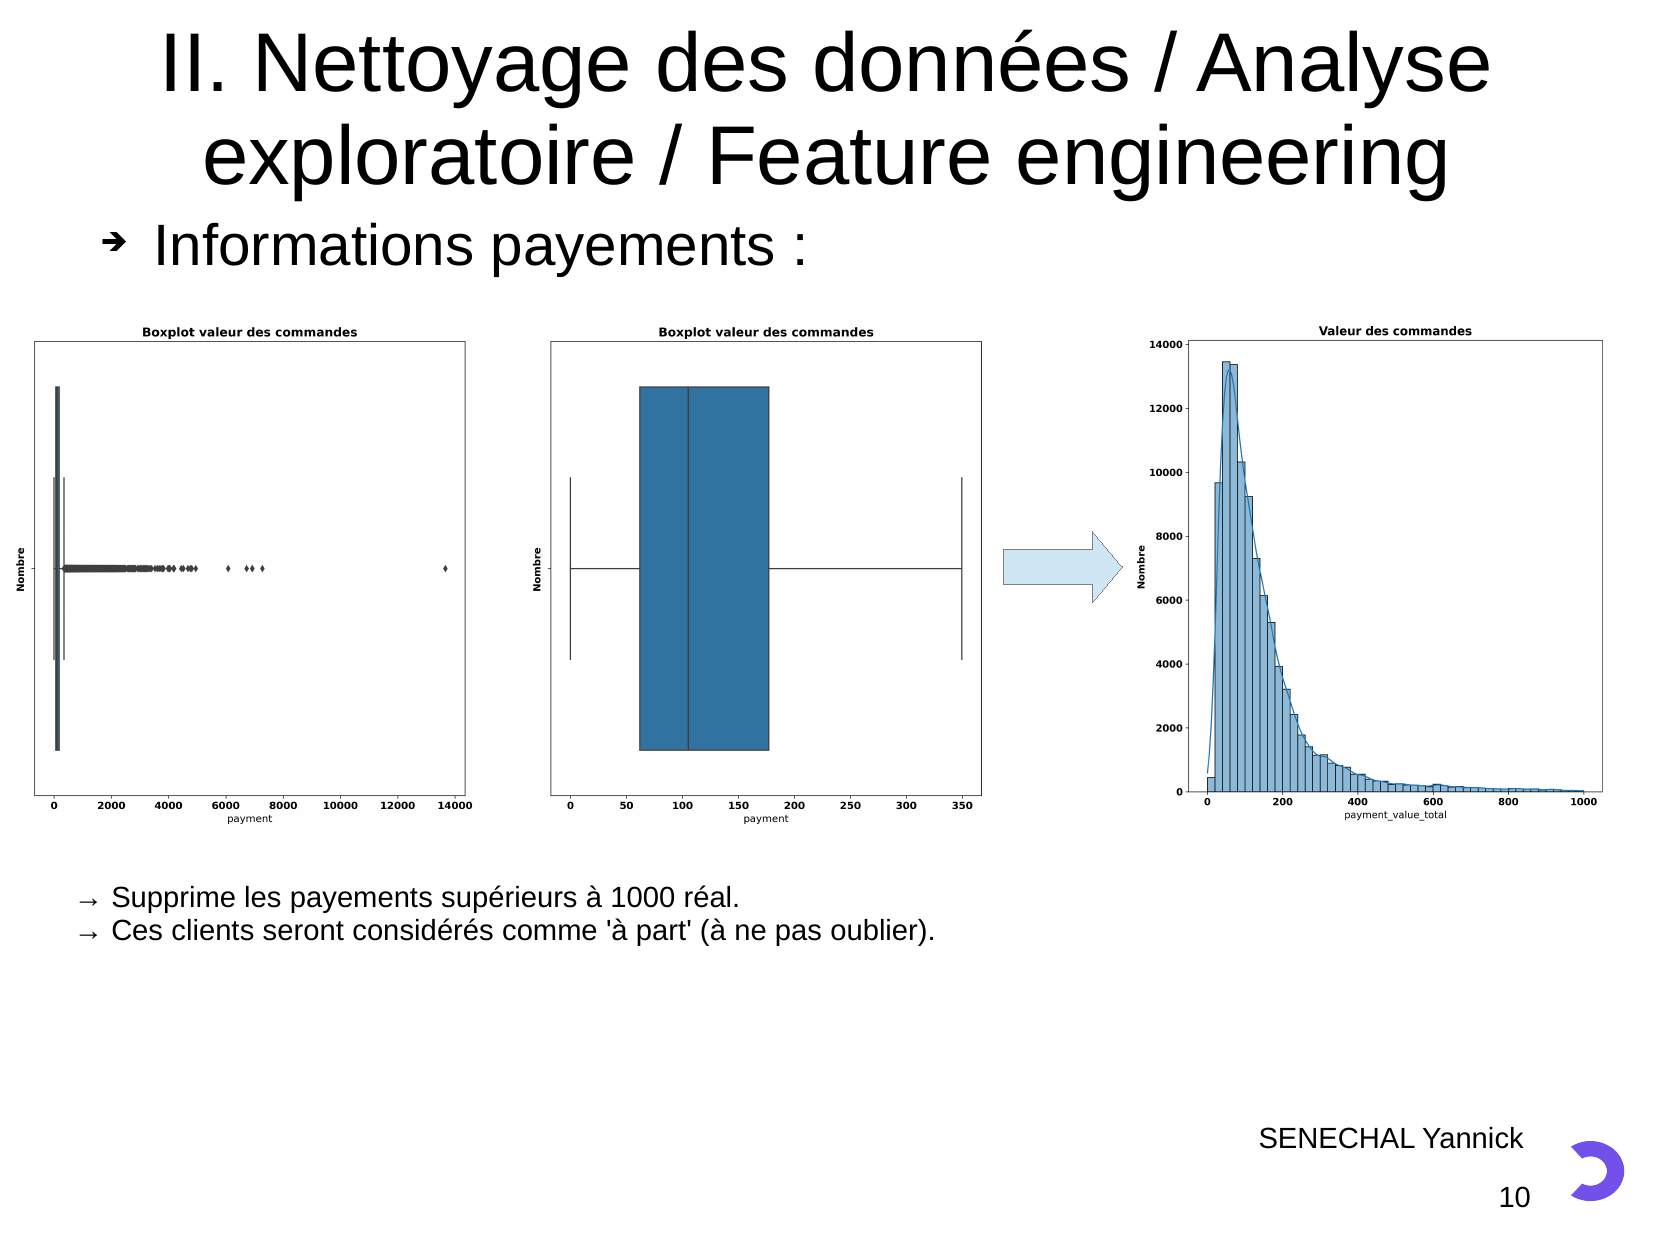

# II. Nettoyage des données / Analyse exploratoire / Feature engineering
Informations payements :
→ Supprime les payements supérieurs à 1000 réal.
→ Ces clients seront considérés comme 'à part' (à ne pas oublier).
SENECHAL Yannick
10